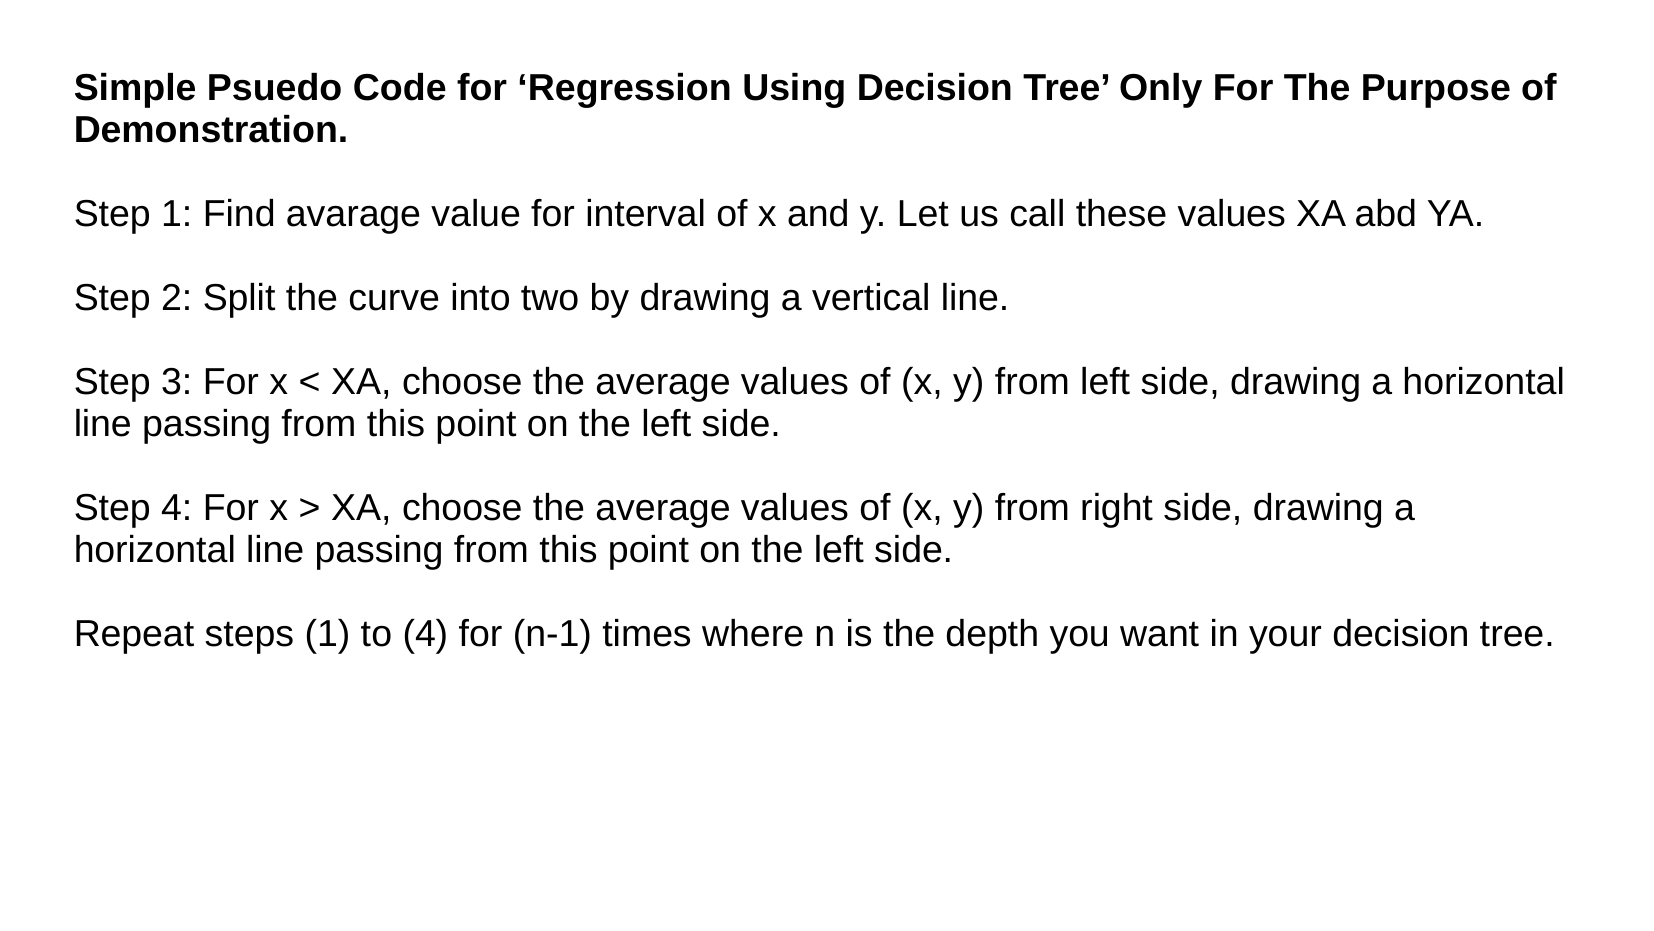

Simple Psuedo Code for ‘Regression Using Decision Tree’ Only For The Purpose of Demonstration.
Step 1: Find avarage value for interval of x and y. Let us call these values XA abd YA.
Step 2: Split the curve into two by drawing a vertical line.
Step 3: For x < XA, choose the average values of (x, y) from left side, drawing a horizontal line passing from this point on the left side.
Step 4: For x > XA, choose the average values of (x, y) from right side, drawing a horizontal line passing from this point on the left side.
Repeat steps (1) to (4) for (n-1) times where n is the depth you want in your decision tree.